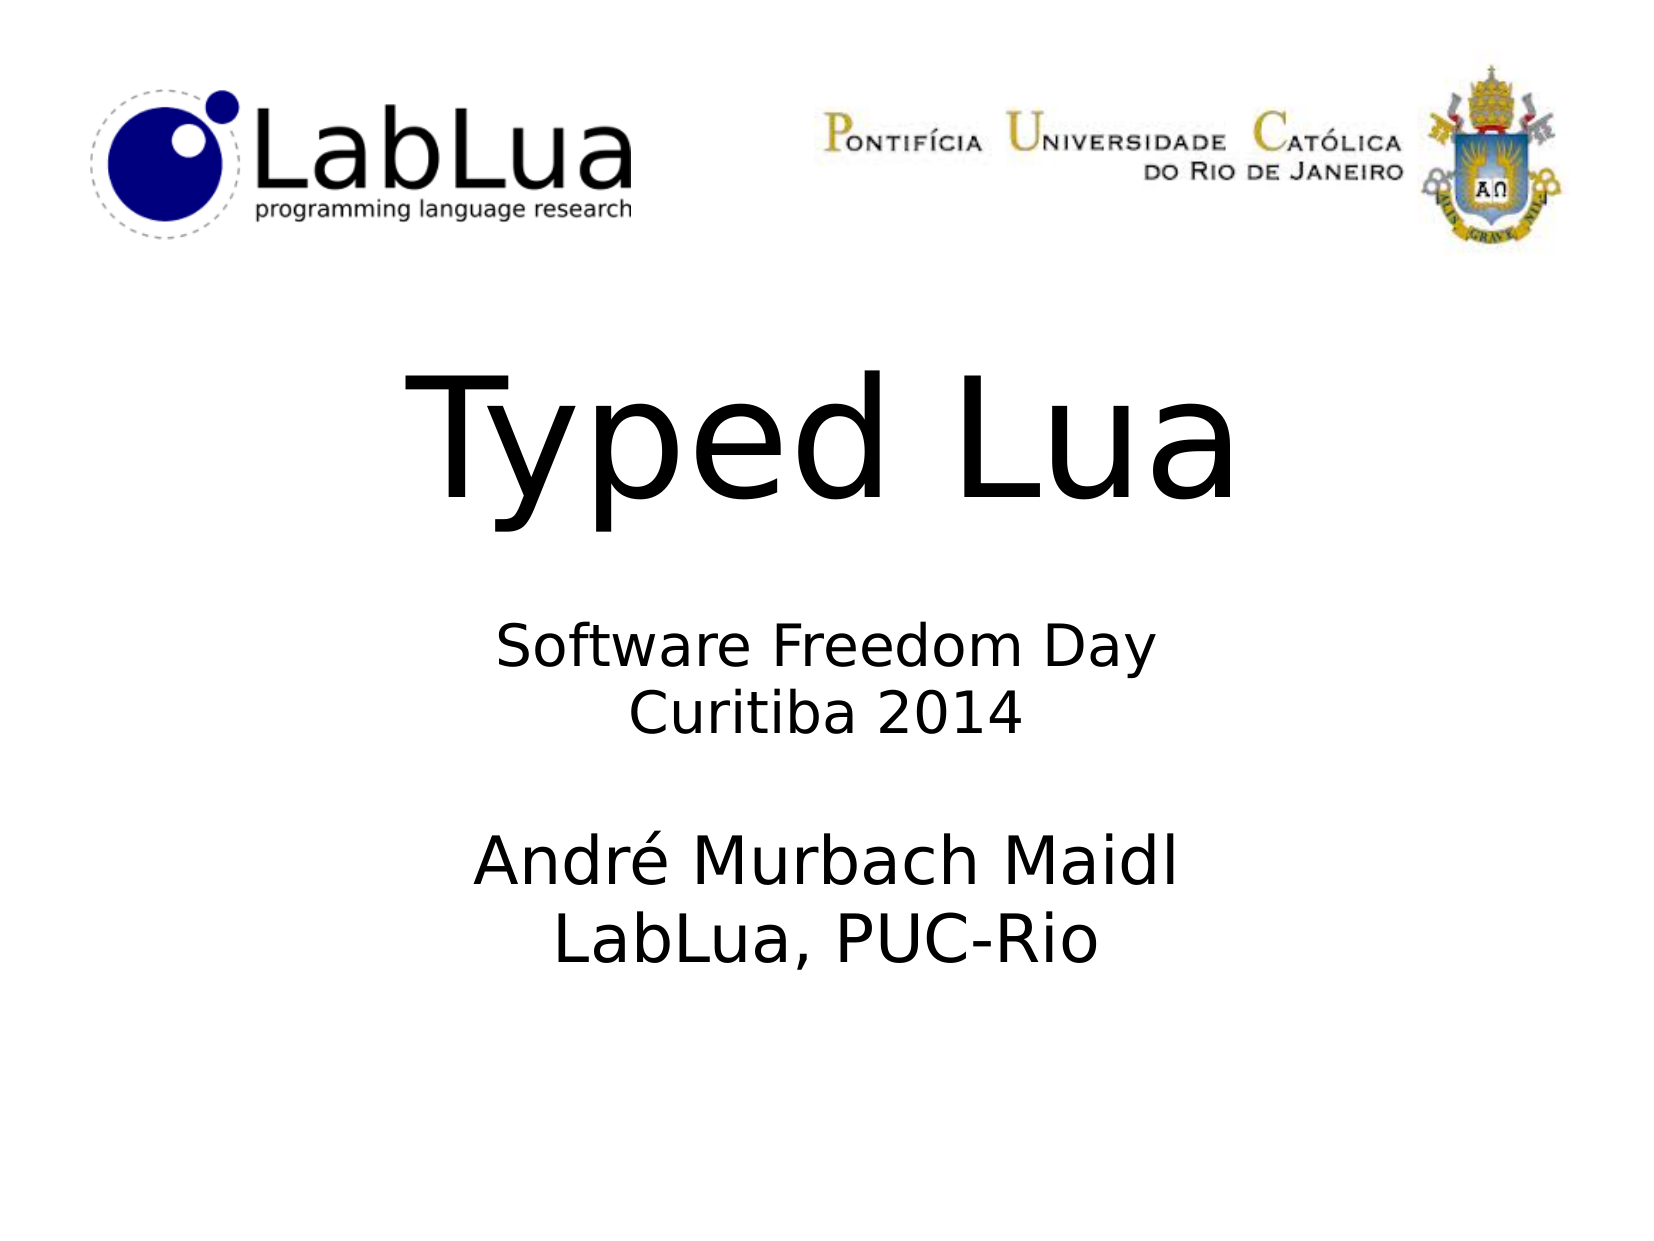

# Typed Lua
Software Freedom Day
Curitiba 2014
André Murbach Maidl
LabLua, PUC-Rio